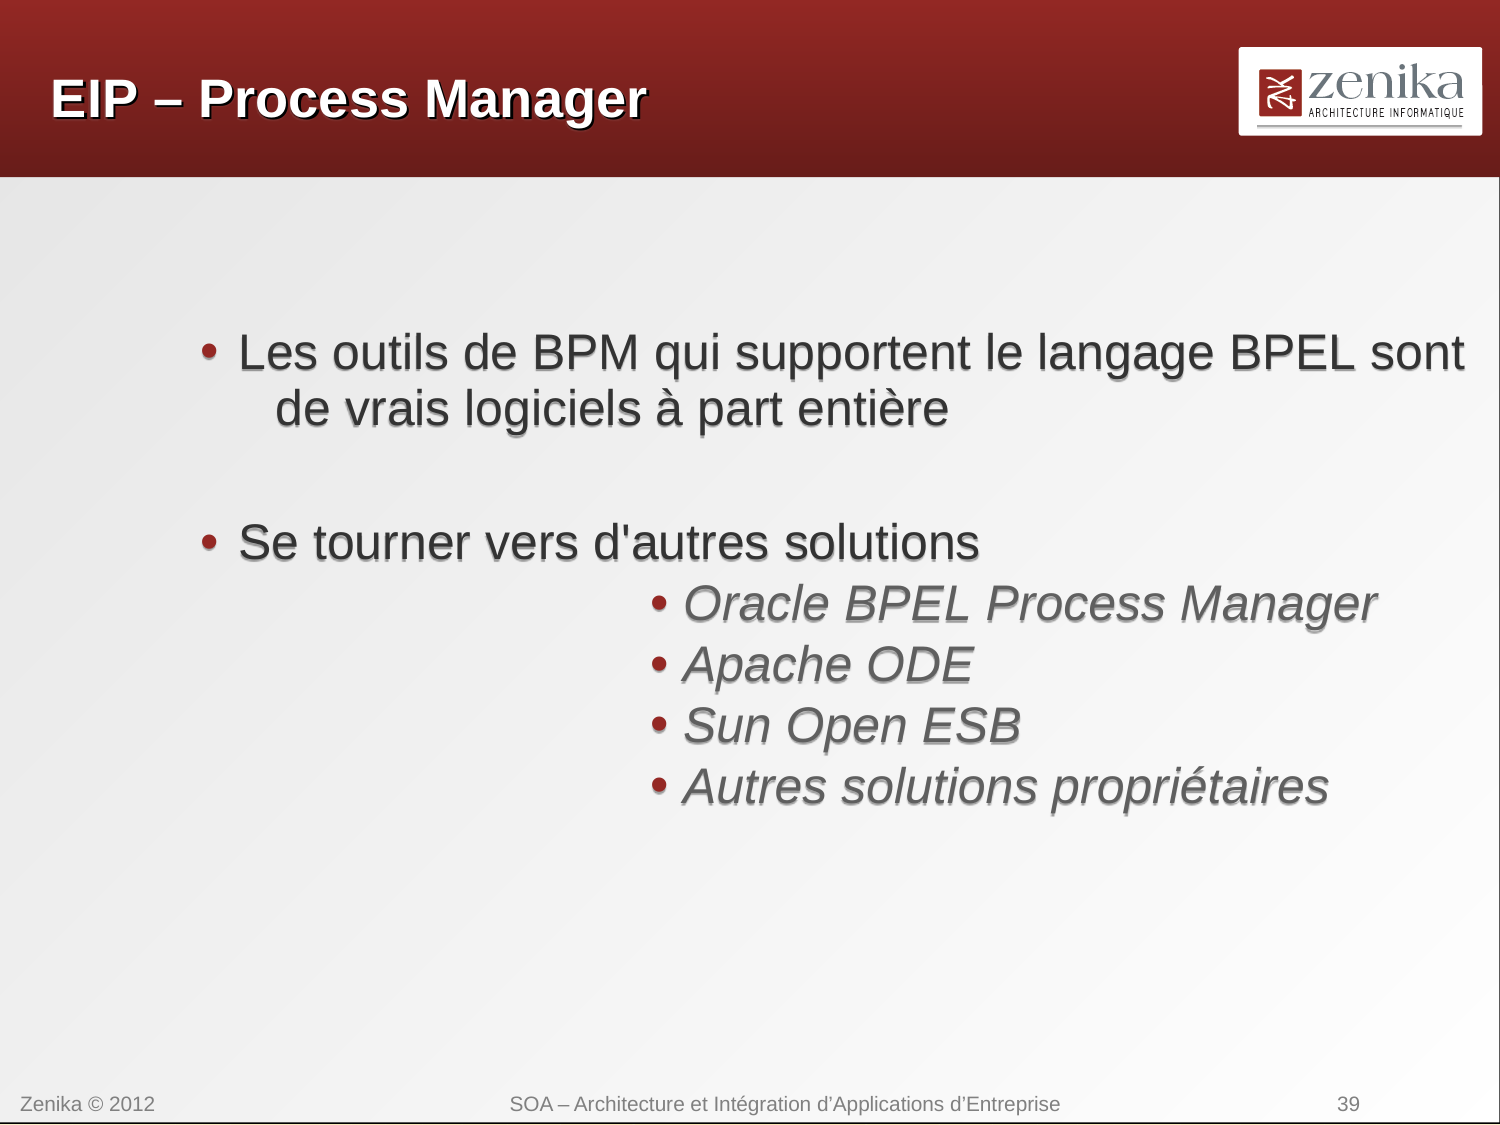

# EIP – Process Manager
Les outils de BPM qui supportent le langage BPEL sont de vrais logiciels à part entière
Se tourner vers d'autres solutions
 Oracle BPEL Process Manager
 Apache ODE
 Sun Open ESB
 Autres solutions propriétaires